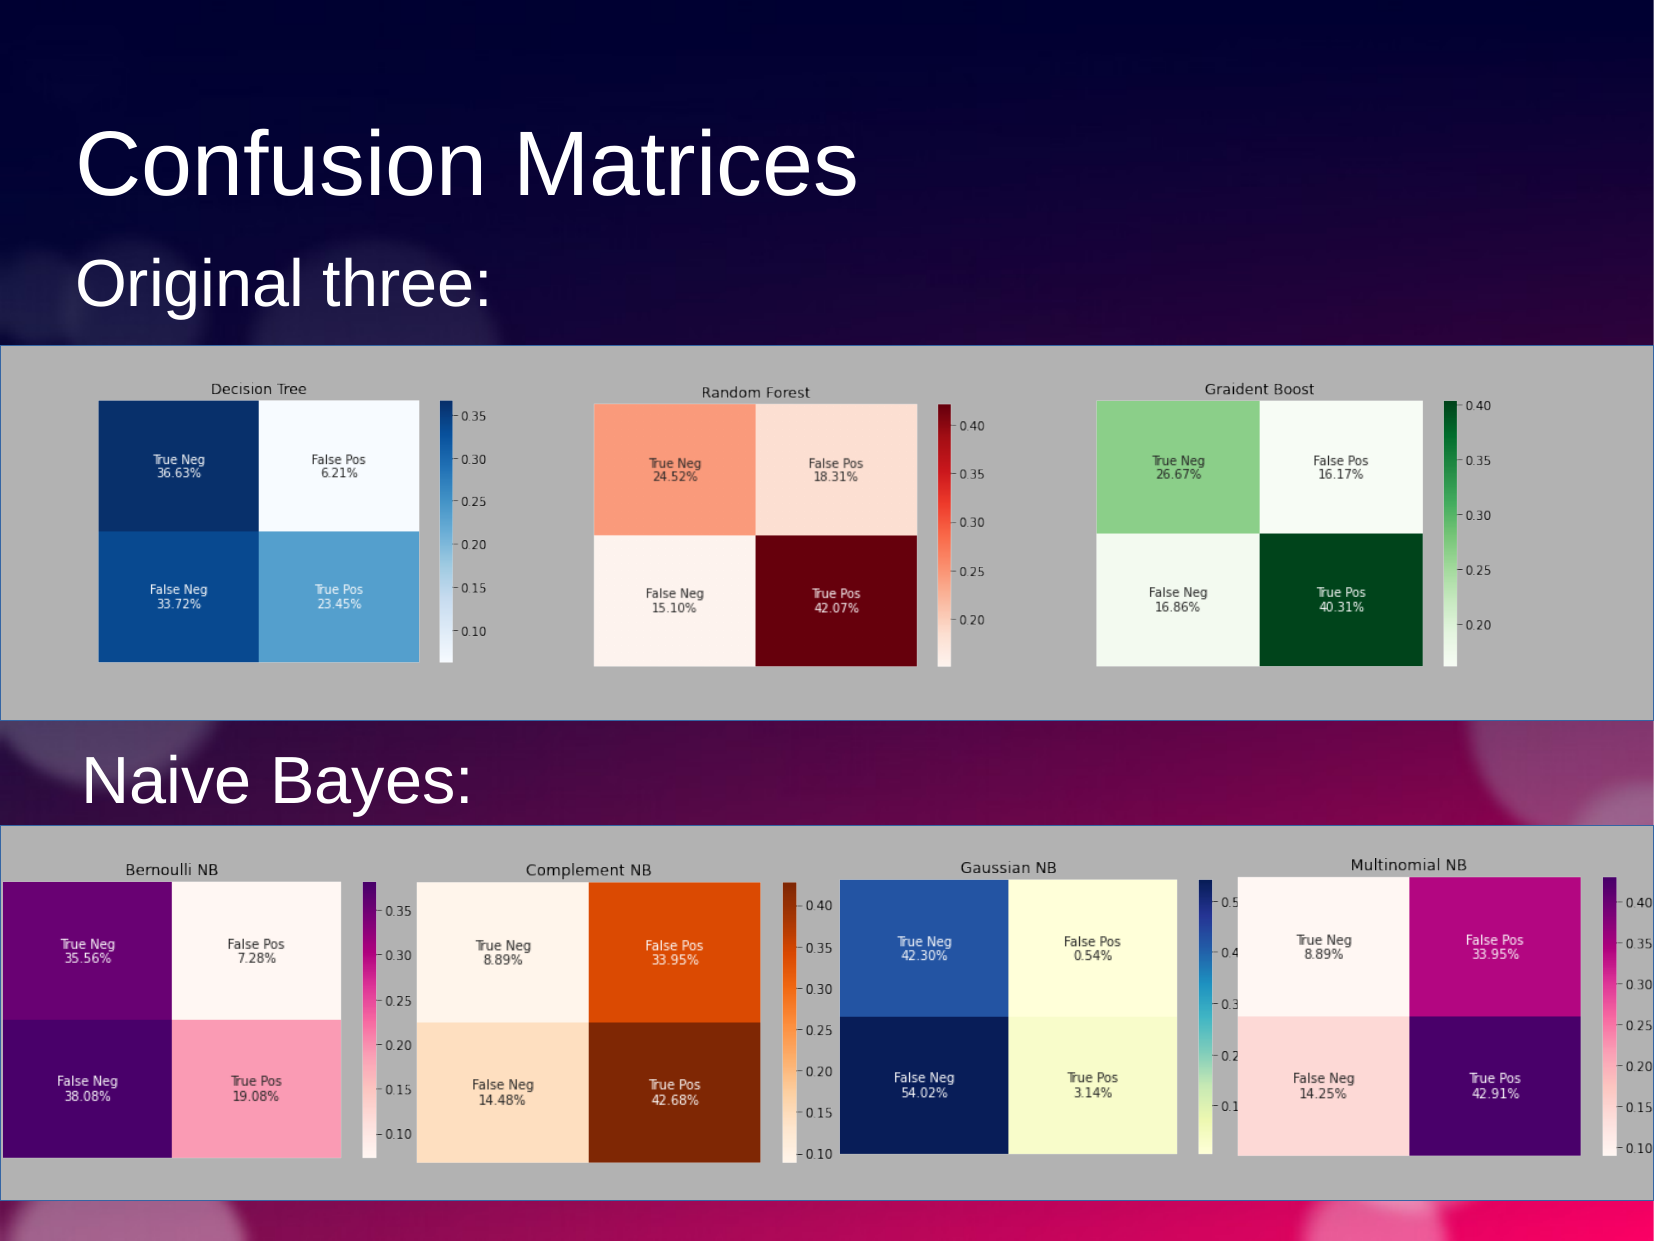

# Confusion Matrices
Original three:
Naive Bayes: